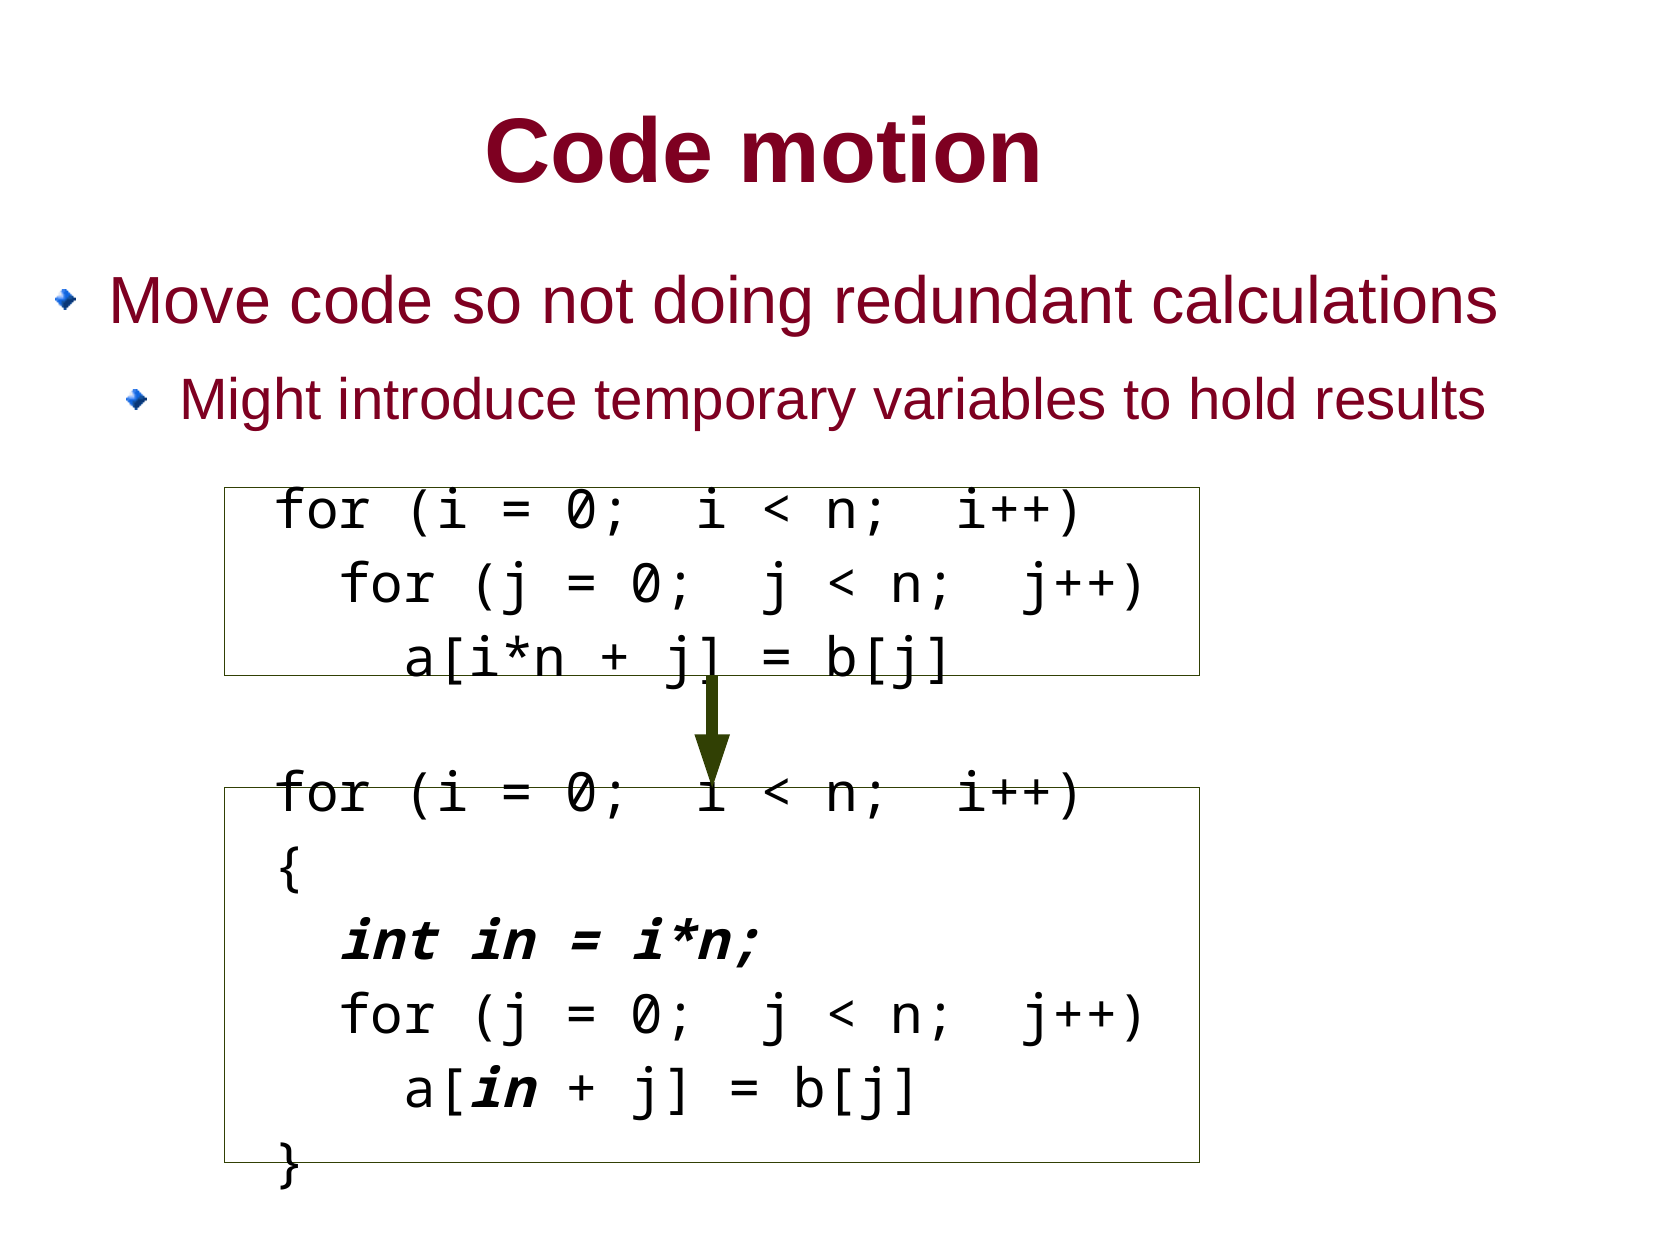

# Code motion
Move code so not doing redundant calculations
Might introduce temporary variables to hold results
for (i = 0; i < n; i++)
 for (j = 0; j < n; j++)
 a[i*n + j] = b[j]
for (i = 0; i < n; i++)
{
 int in = i*n;
 for (j = 0; j < n; j++)
 a[in + j] = b[j]
}